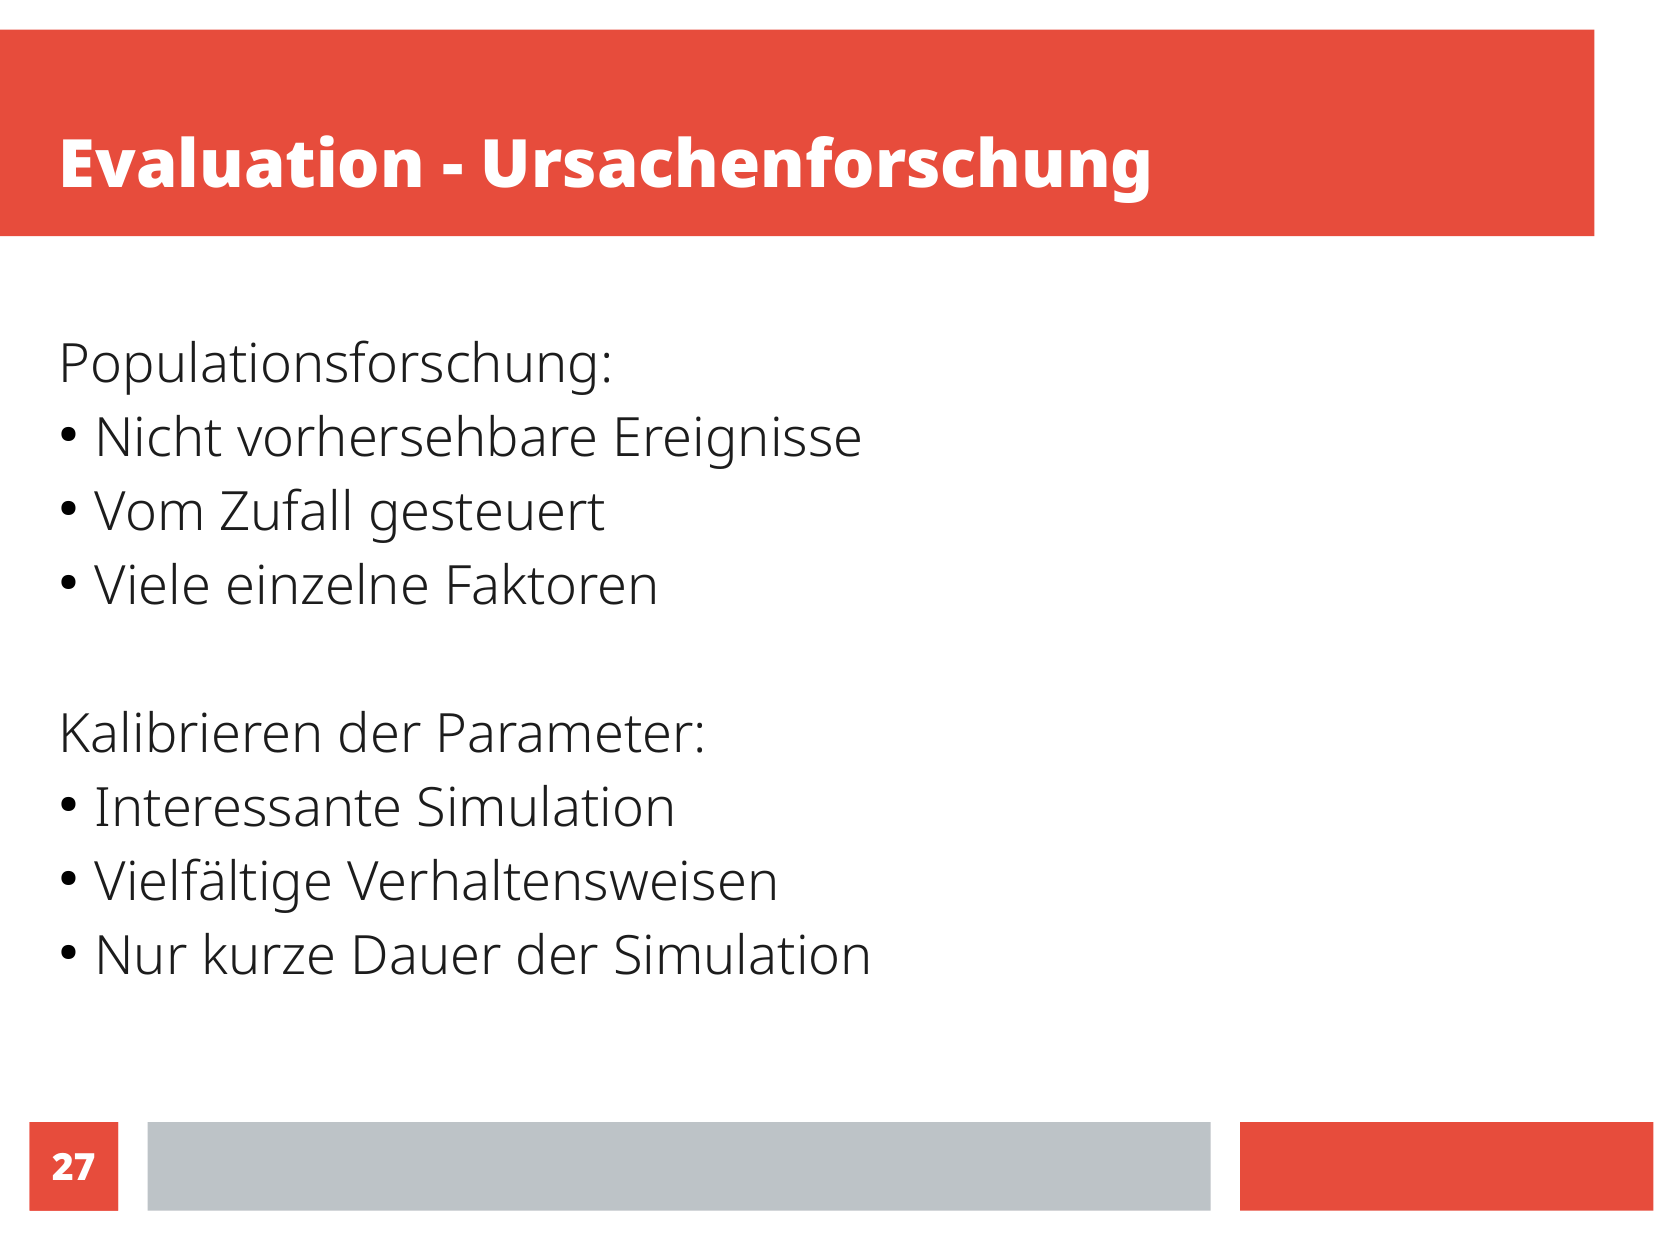

# Evaluation - Ursachenforschung
Populationsforschung:
Nicht vorhersehbare Ereignisse
Vom Zufall gesteuert
Viele einzelne Faktoren
Kalibrieren der Parameter:
Interessante Simulation
Vielfältige Verhaltensweisen
Nur kurze Dauer der Simulation
27